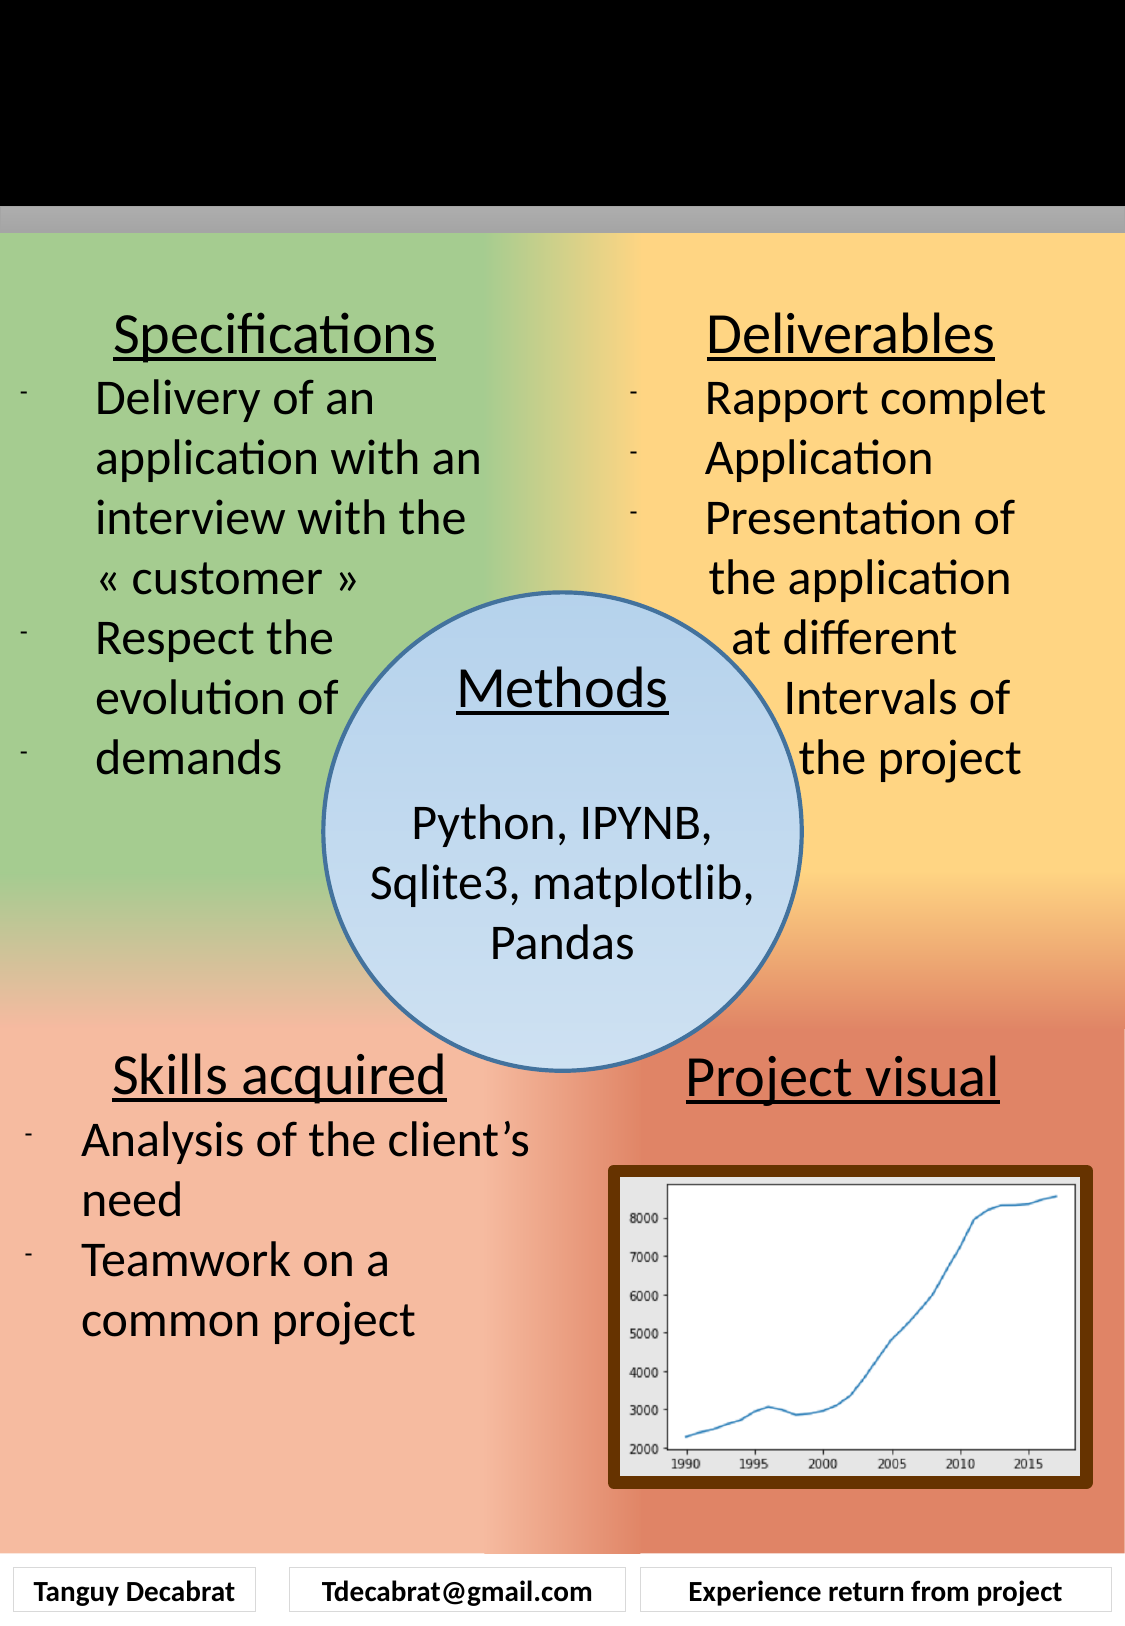

RETEX
Project – Application for a client
Specifications
Delivery of an application with an interview with the « customer »
Respect the evolution of
demands
Deliverables
Rapport complet
Application
Presentation of
 the application
 at different
 Intervals of
 the project
Methods
Python, IPYNB,
Sqlite3, matplotlib,
Pandas
Skills acquired
Analysis of the client’s need
Teamwork on a common project
Project visual
Tanguy Decabrat
Tdecabrat@gmail.com
Experience return from project